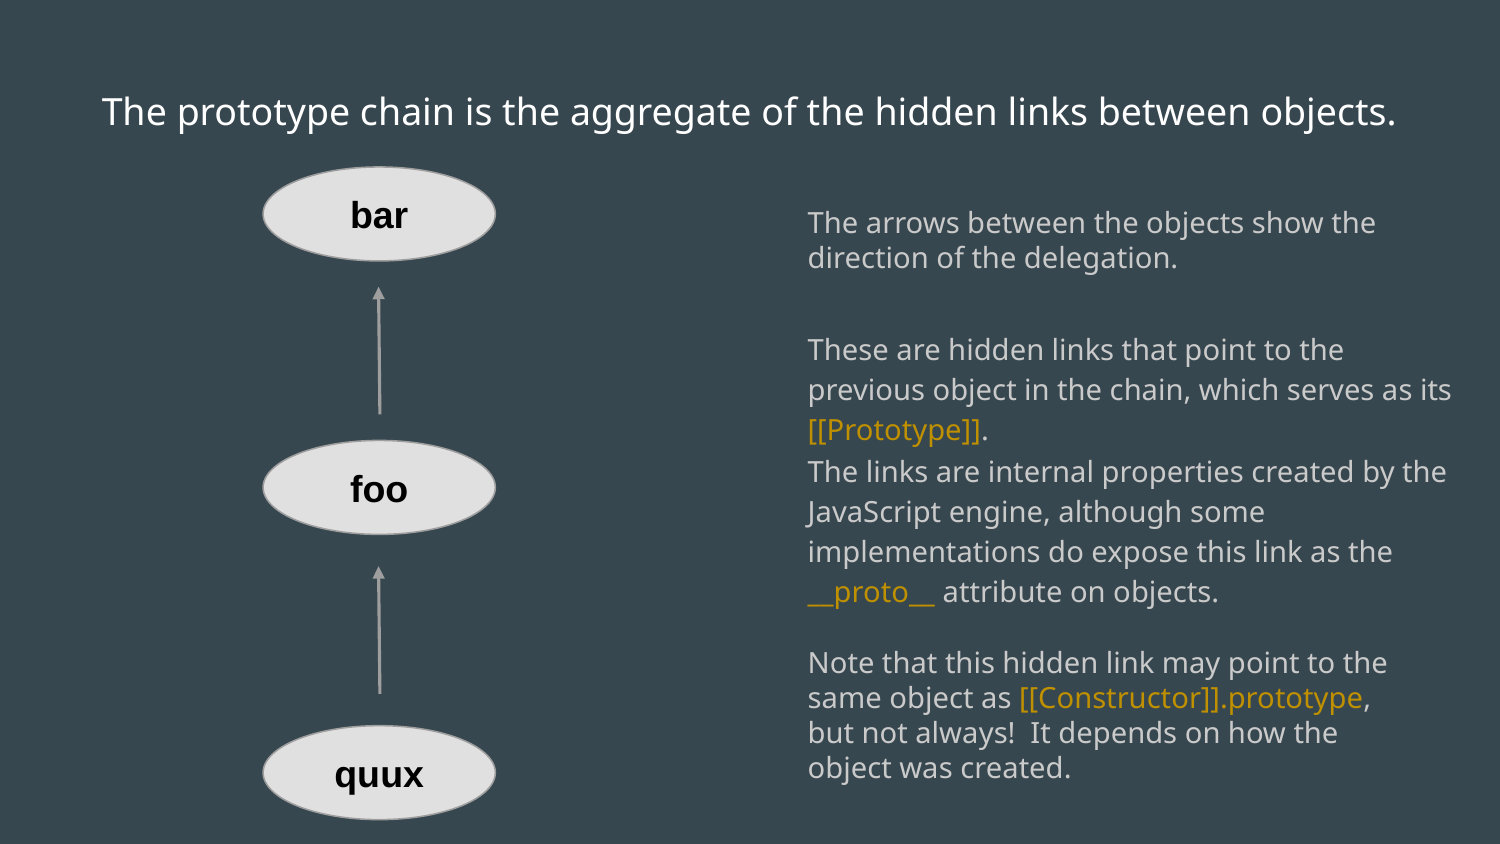

# The prototype chain is the aggregate of the hidden links between objects.
bar
The arrows between the objects show the direction of the delegation.
These are hidden links that point to the previous object in the chain, which serves as its [[Prototype]].
The links are internal properties created by the JavaScript engine, although some implementations do expose this link as the __proto__ attribute on objects.
foo
Note that this hidden link may point to the same object as [[Constructor]].prototype, but not always! It depends on how the object was created.
quux